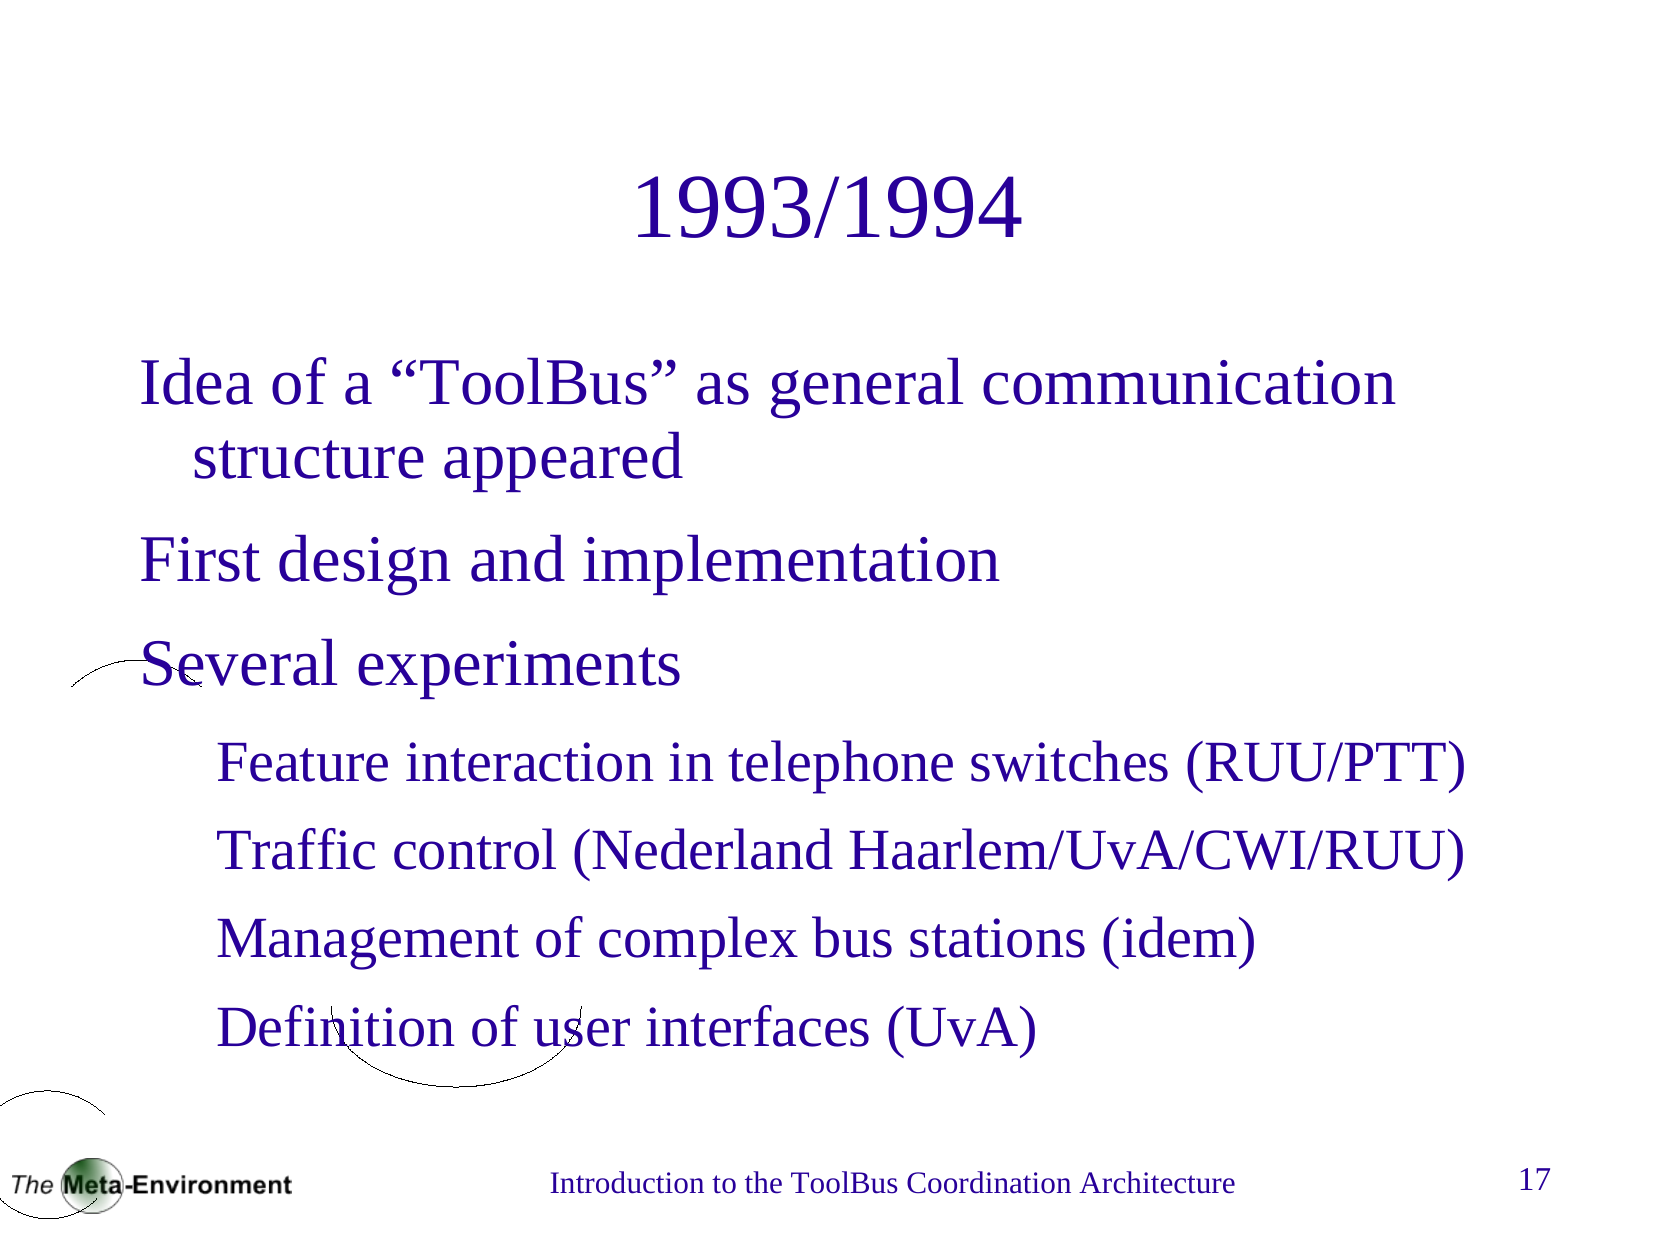

# 1993/1994
Idea of a “ToolBus” as general communication structure appeared
First design and implementation
Several experiments
Feature interaction in telephone switches (RUU/PTT)
Traffic control (Nederland Haarlem/UvA/CWI/RUU)
Management of complex bus stations (idem)
Definition of user interfaces (UvA)